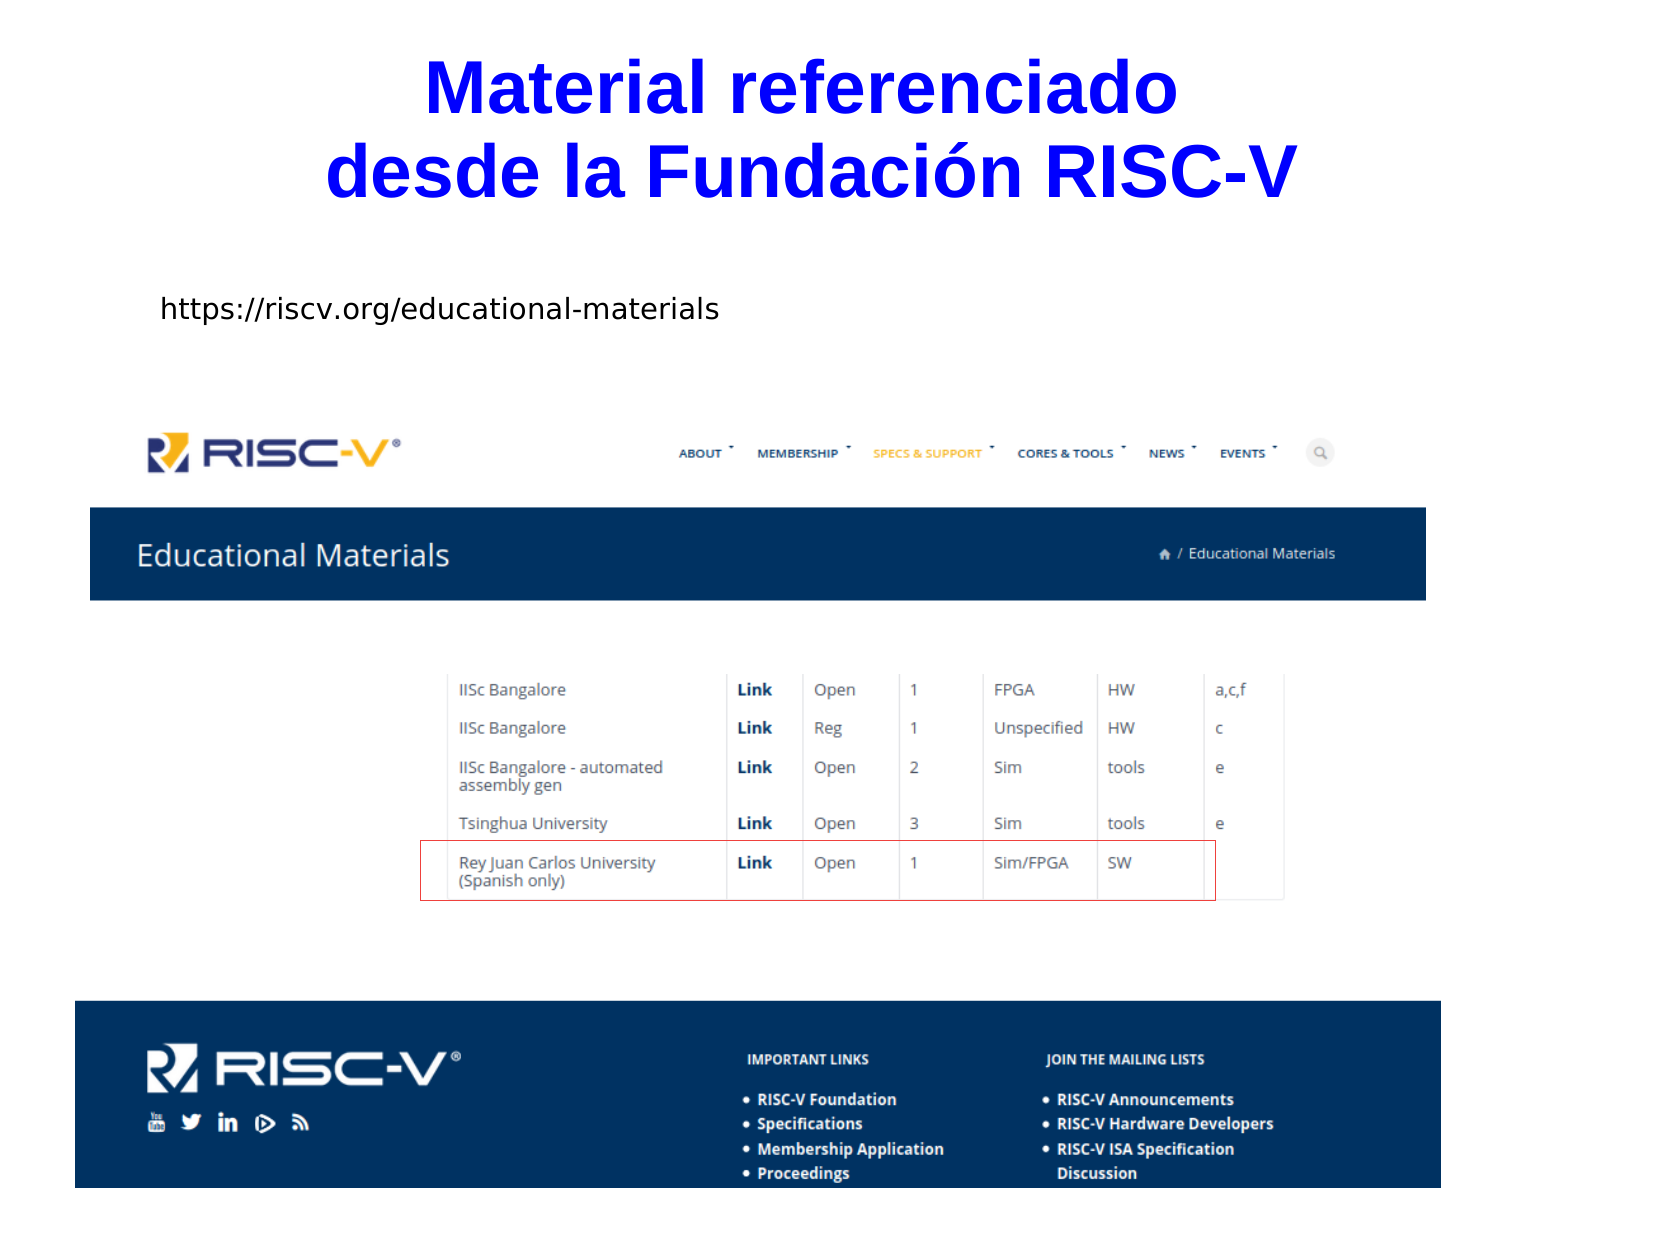

Material referenciado
desde la Fundación RISC-V
https://riscv.org/educational-materials